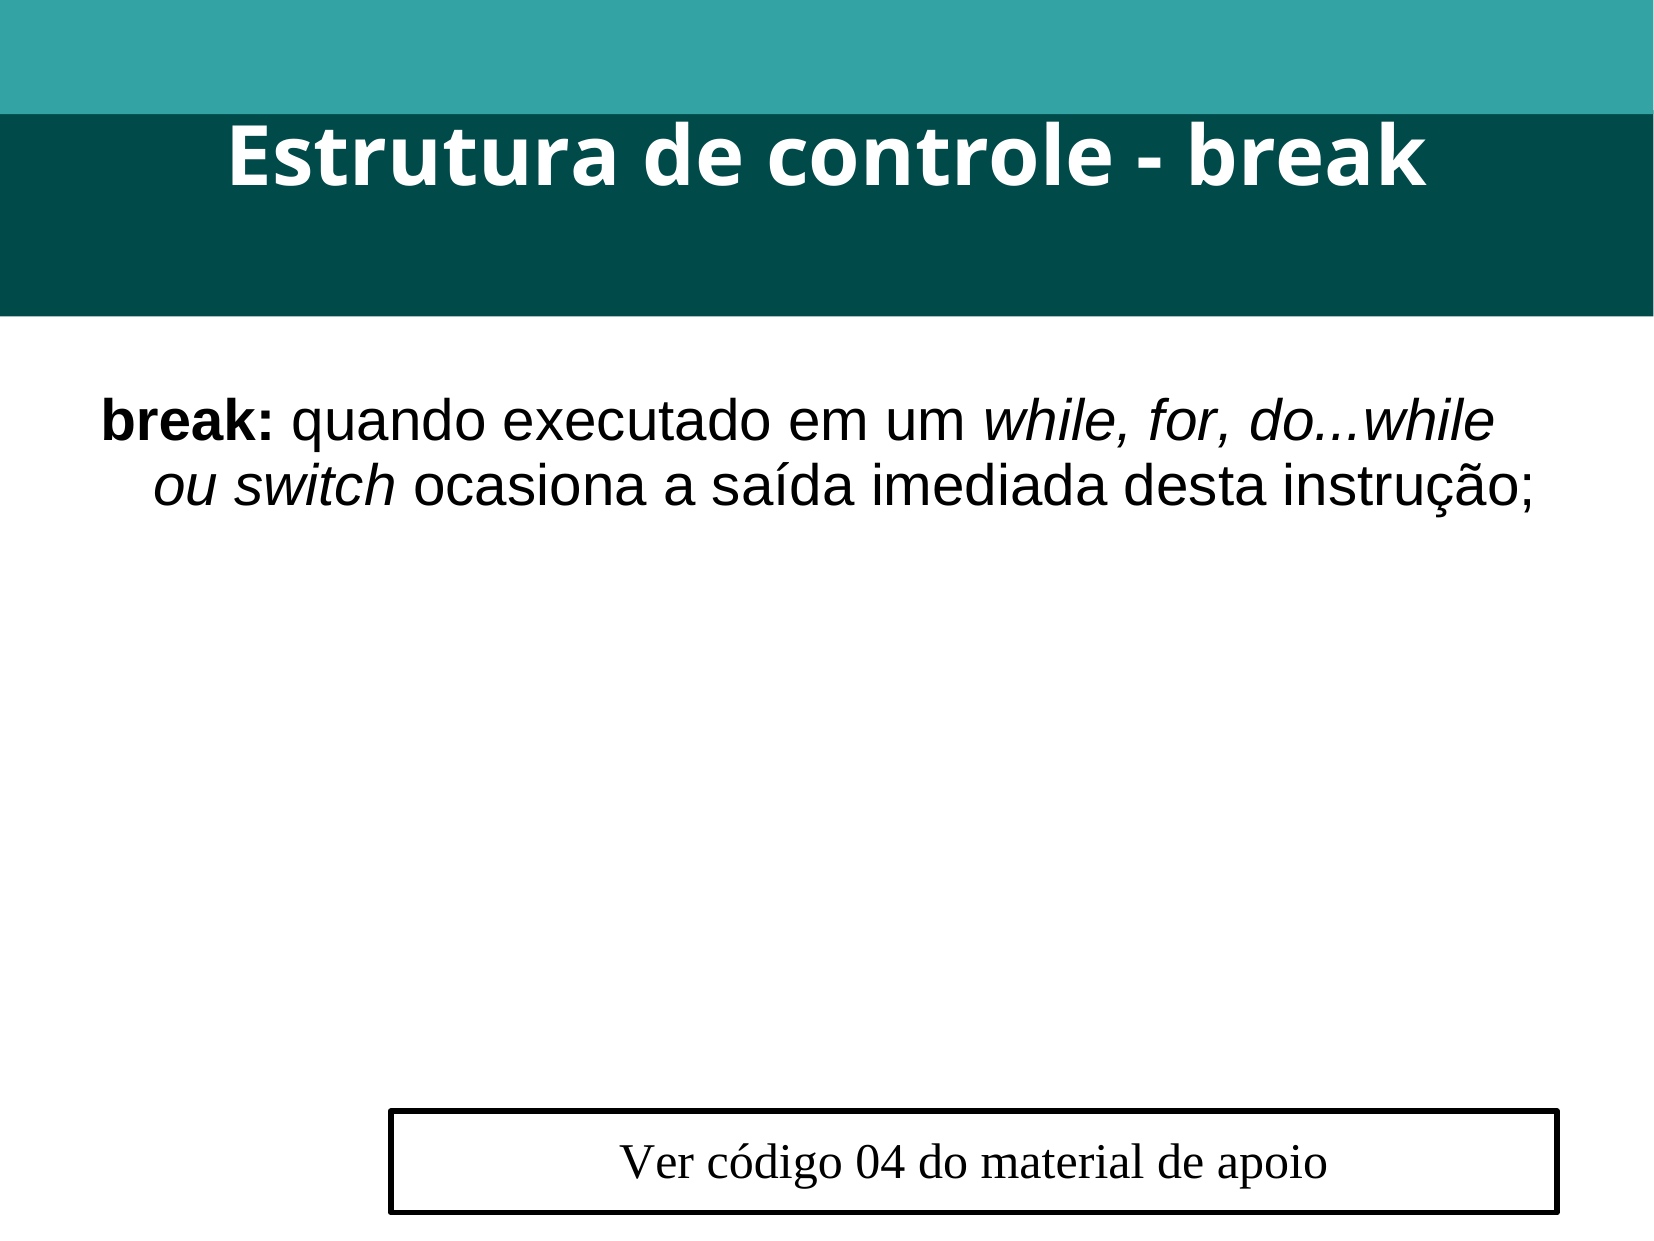

Estrutura de controle - break
# break: quando executado em um while, for, do...while ou switch ocasiona a saída imediada desta instrução;
Ver código 04 do material de apoio